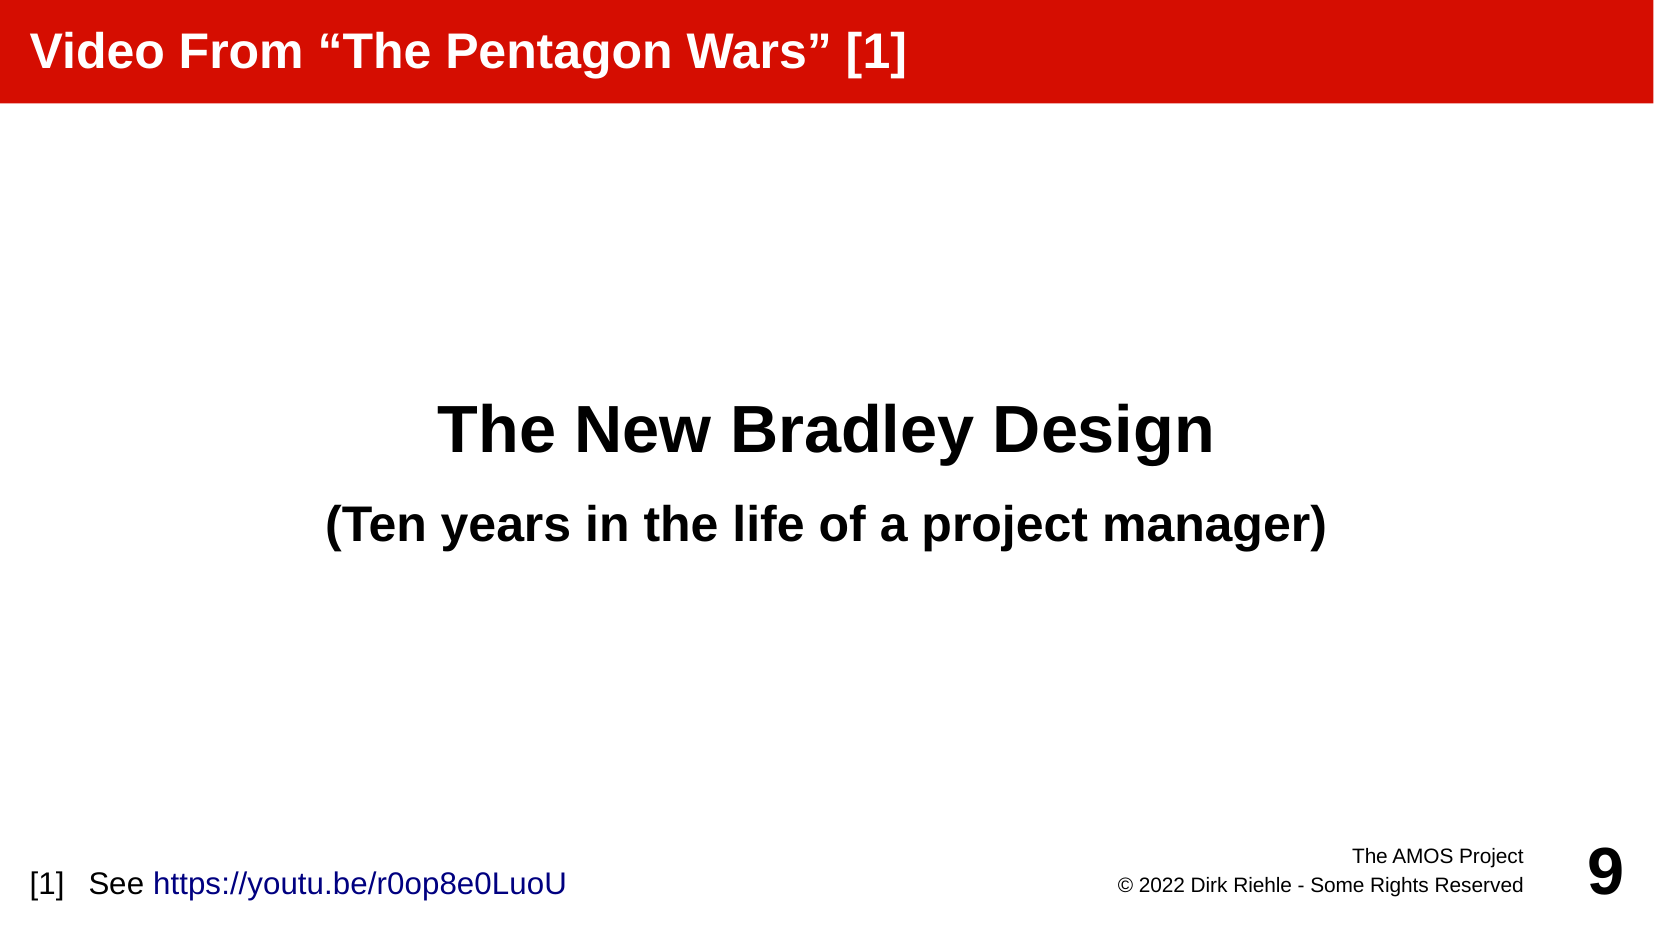

# Video From “The Pentagon Wars” [1]
The New Bradley Design
(Ten years in the life of a project manager)
[1]	See https://youtu.be/r0op8e0LuoU
The AMOS Project
9
© 2022 Dirk Riehle - Some Rights Reserved